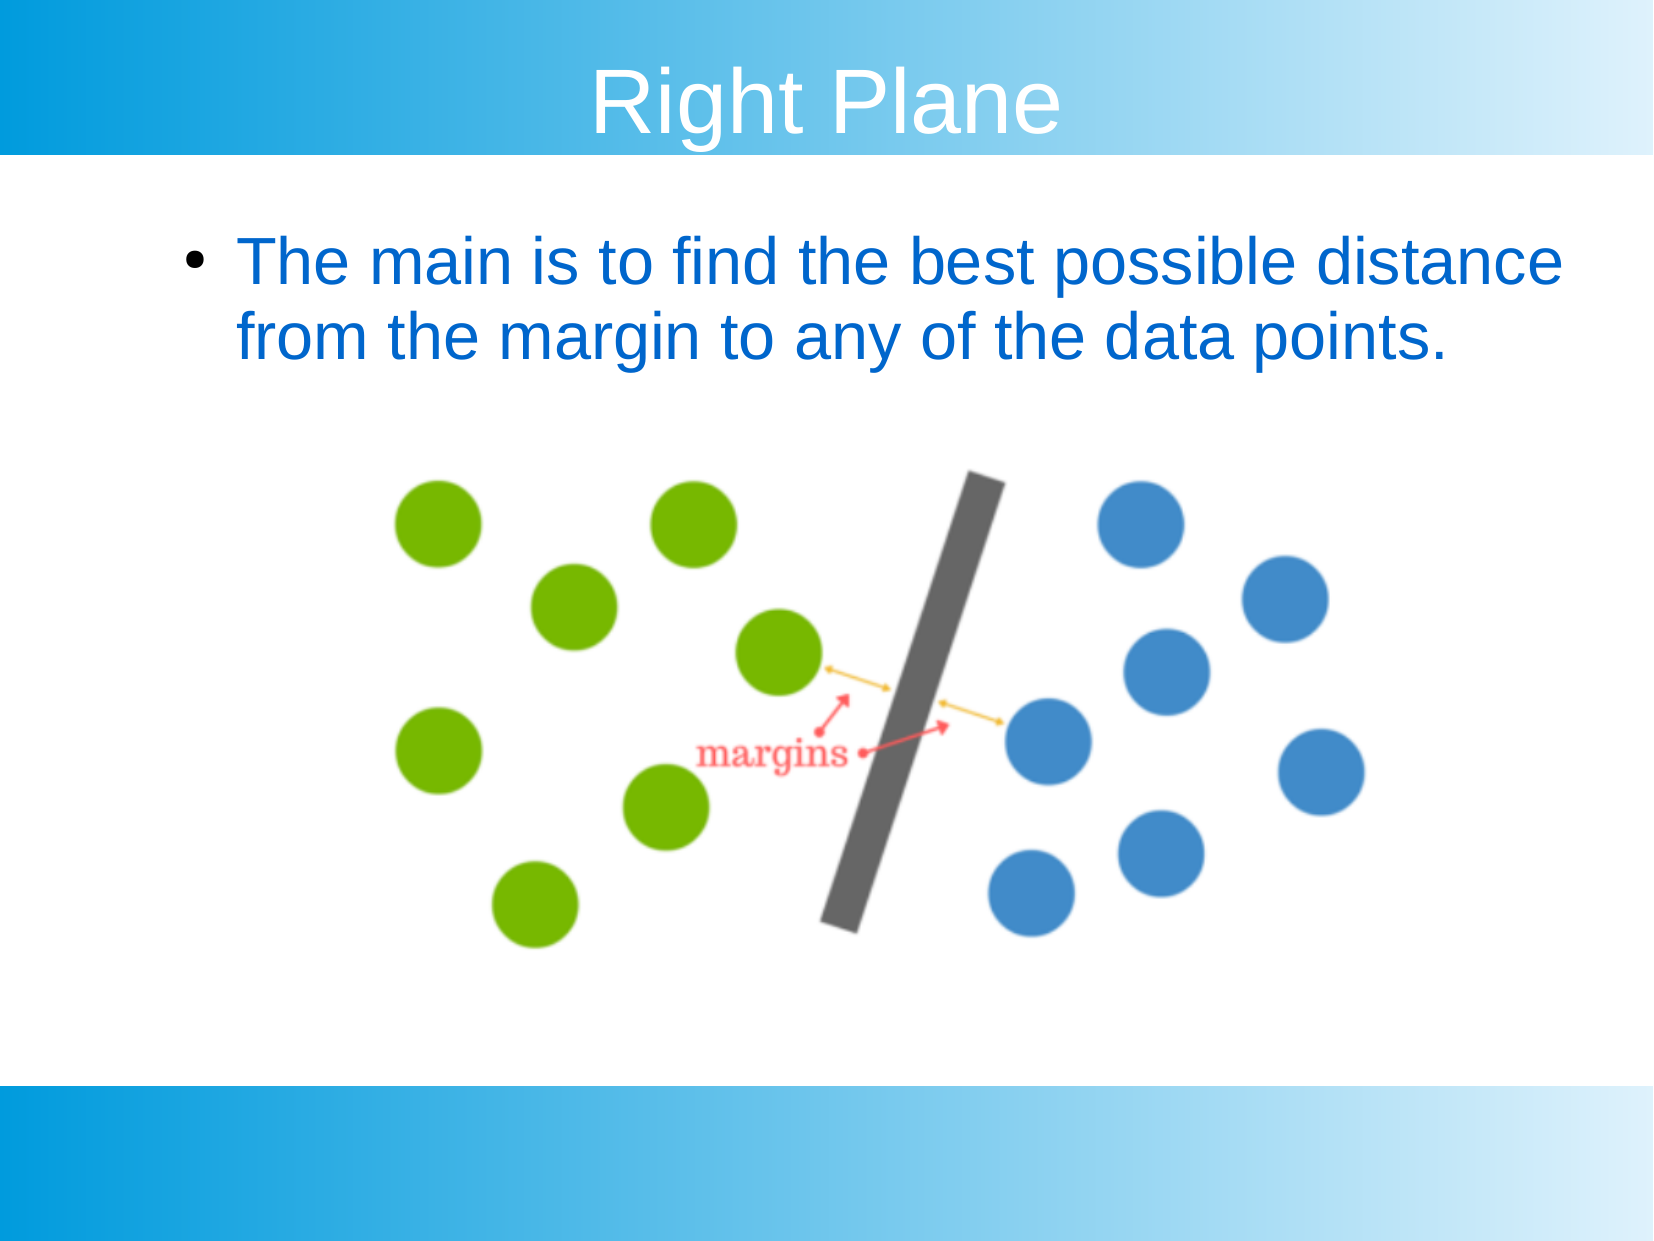

# Right Plane
The main is to find the best possible distance from the margin to any of the data points.